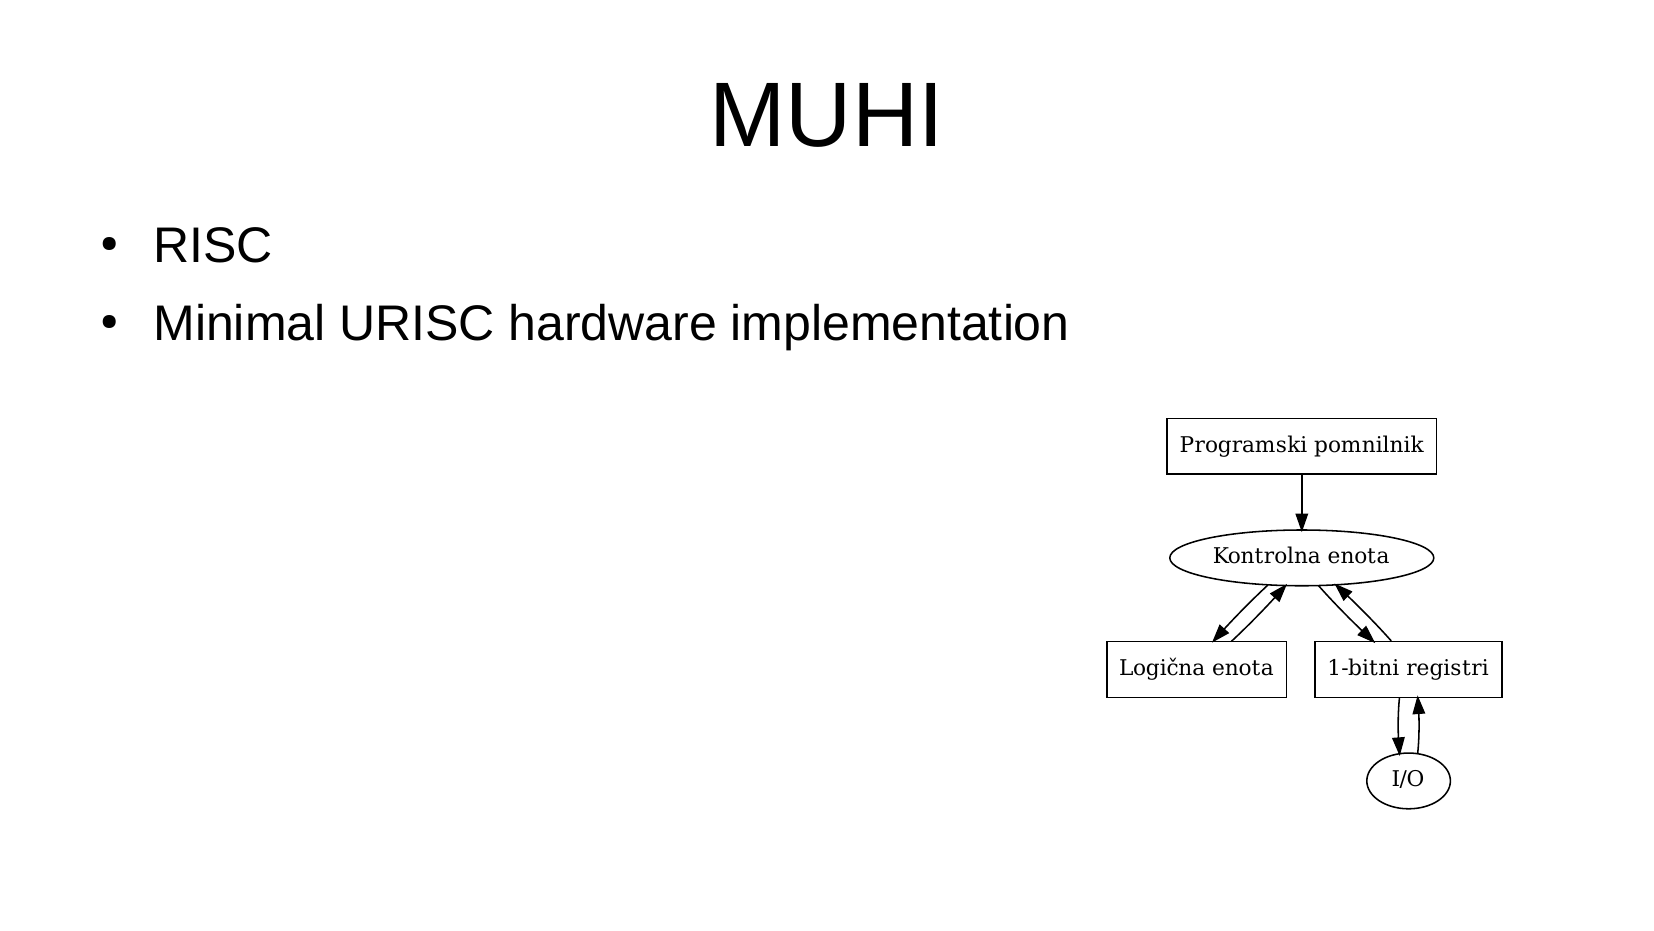

# MUHI
RISC
Minimal URISC hardware implementation